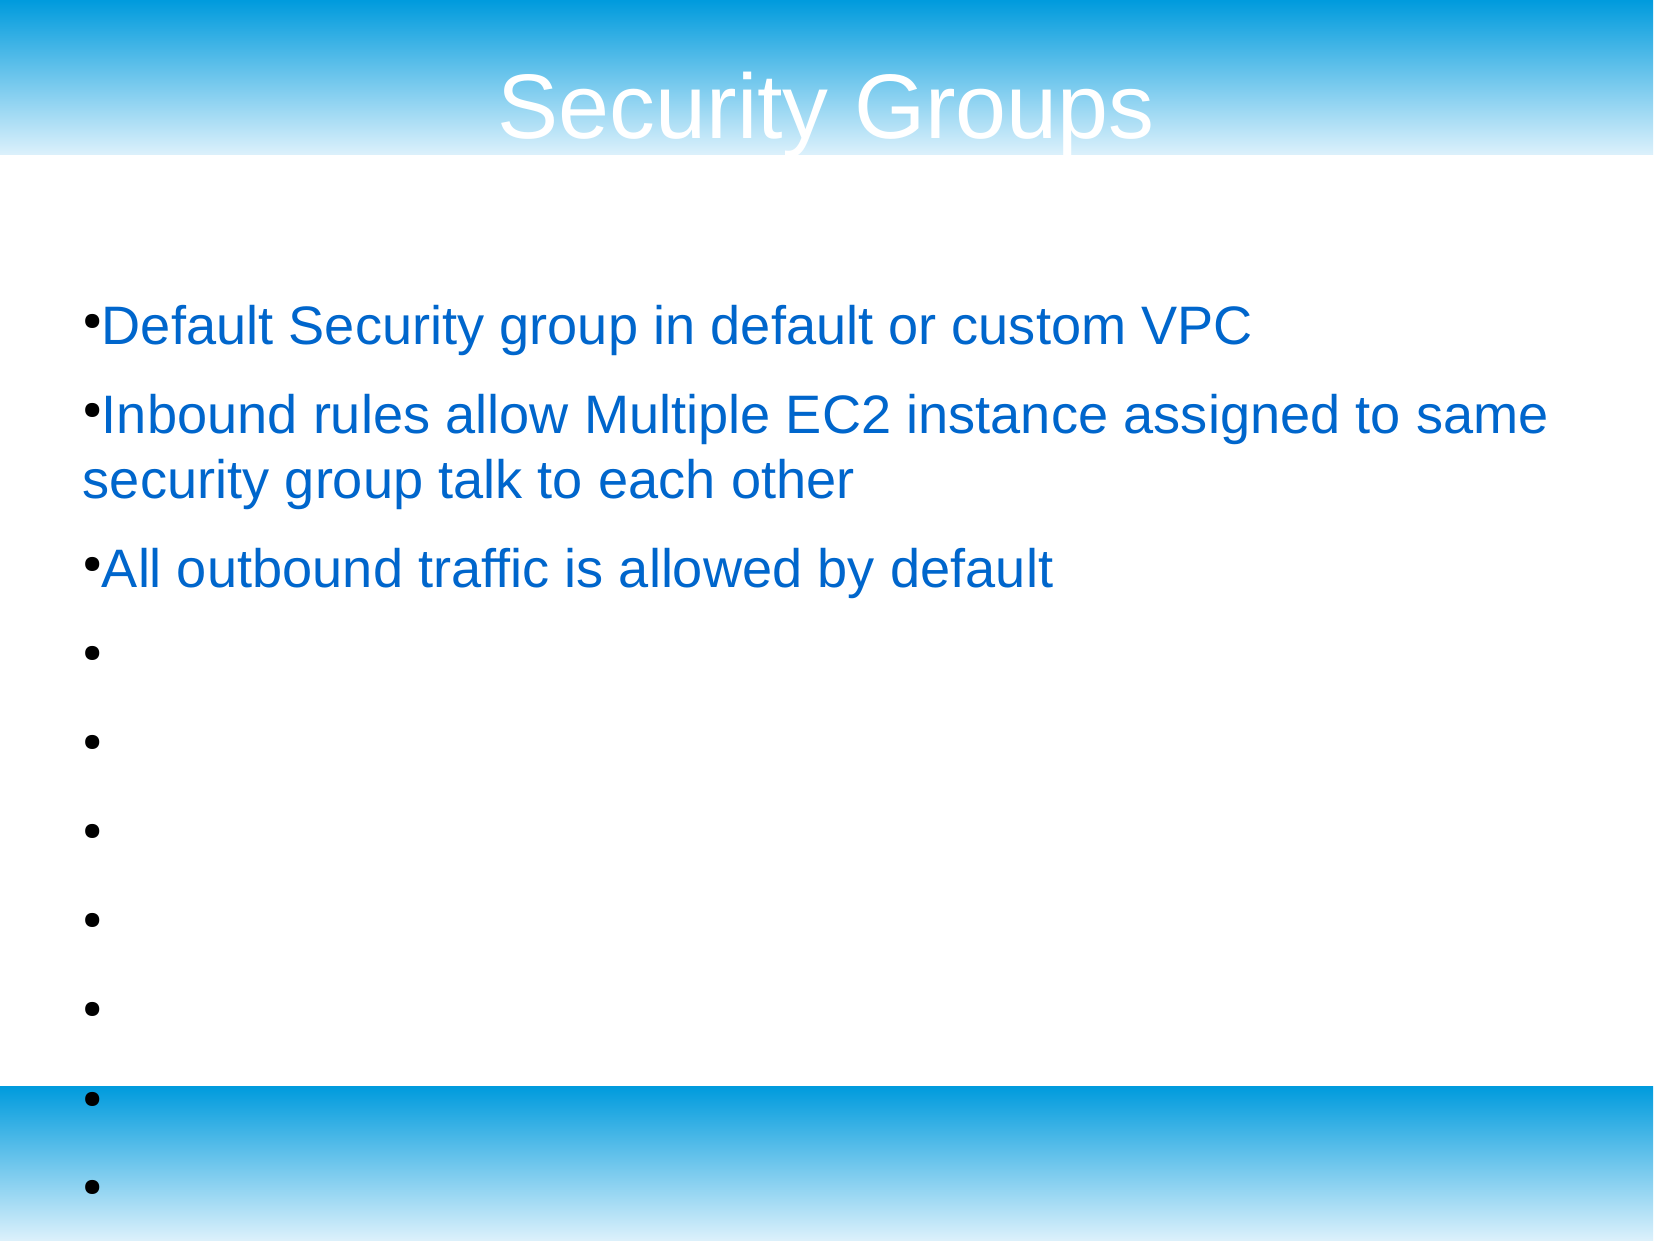

# Security Groups
Default Security group in default or custom VPC
Inbound rules allow Multiple EC2 instance assigned to same security group talk to each other
All outbound traffic is allowed by default